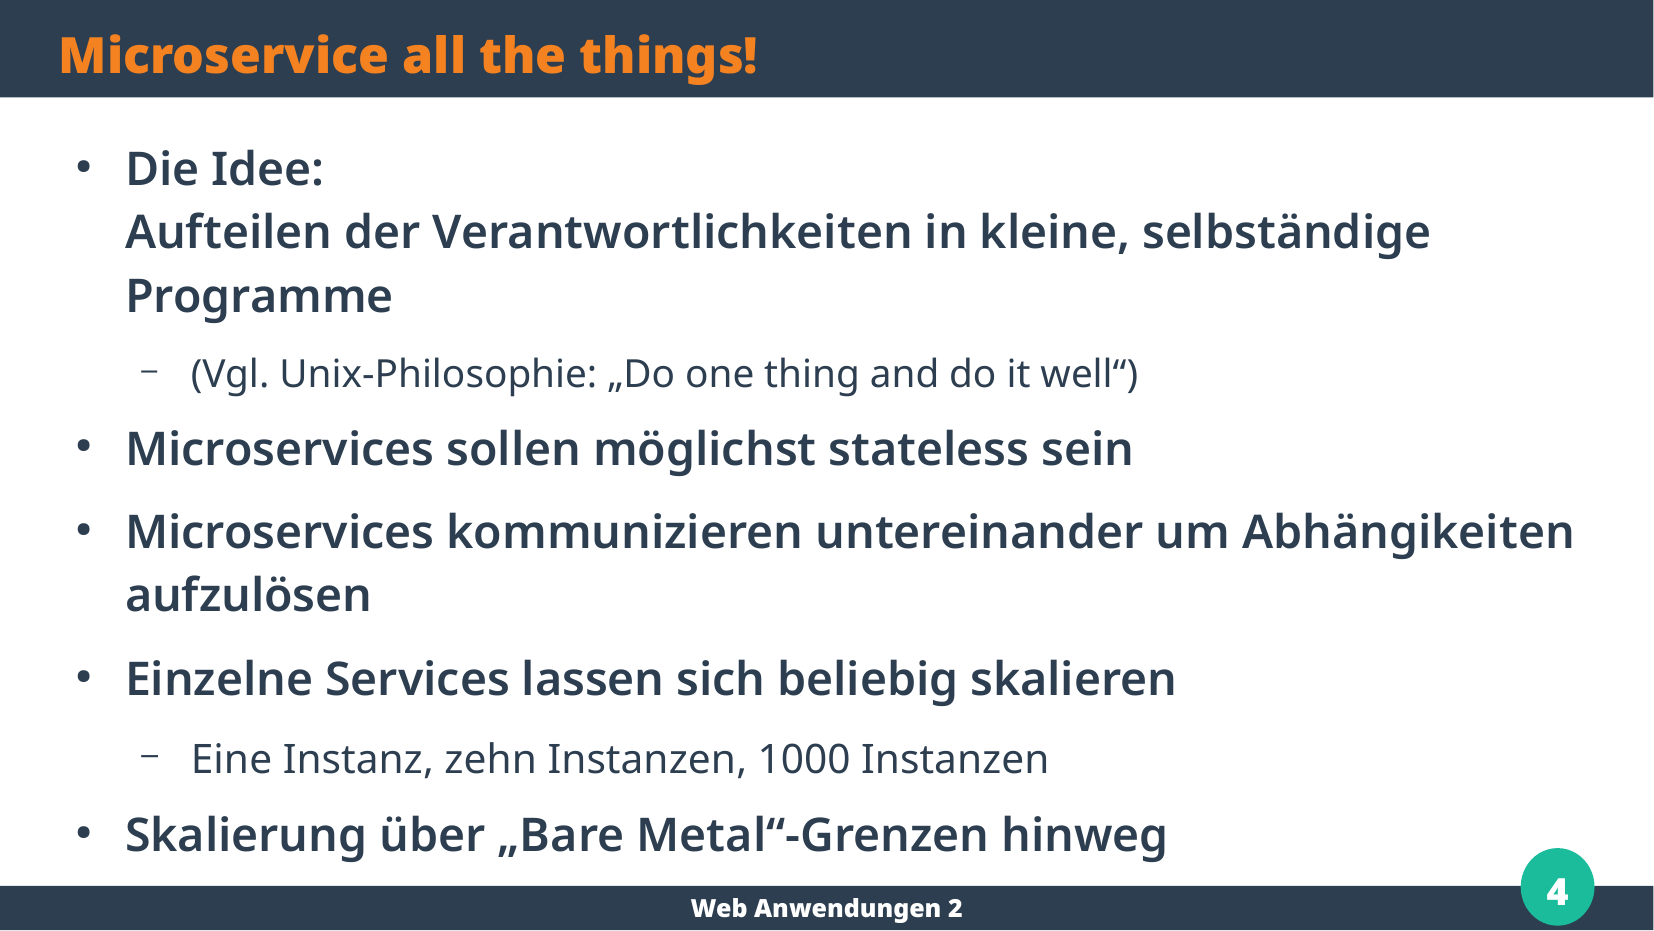

# Microservice all the things!
Die Idee:
Aufteilen der Verantwortlichkeiten in kleine, selbständige Programme
(Vgl. Unix-Philosophie: „Do one thing and do it well“)
Microservices sollen möglichst stateless sein
Microservices kommunizieren untereinander um Abhängikeiten aufzulösen
Einzelne Services lassen sich beliebig skalieren
Eine Instanz, zehn Instanzen, 1000 Instanzen
Skalierung über „Bare Metal“-Grenzen hinweg
4